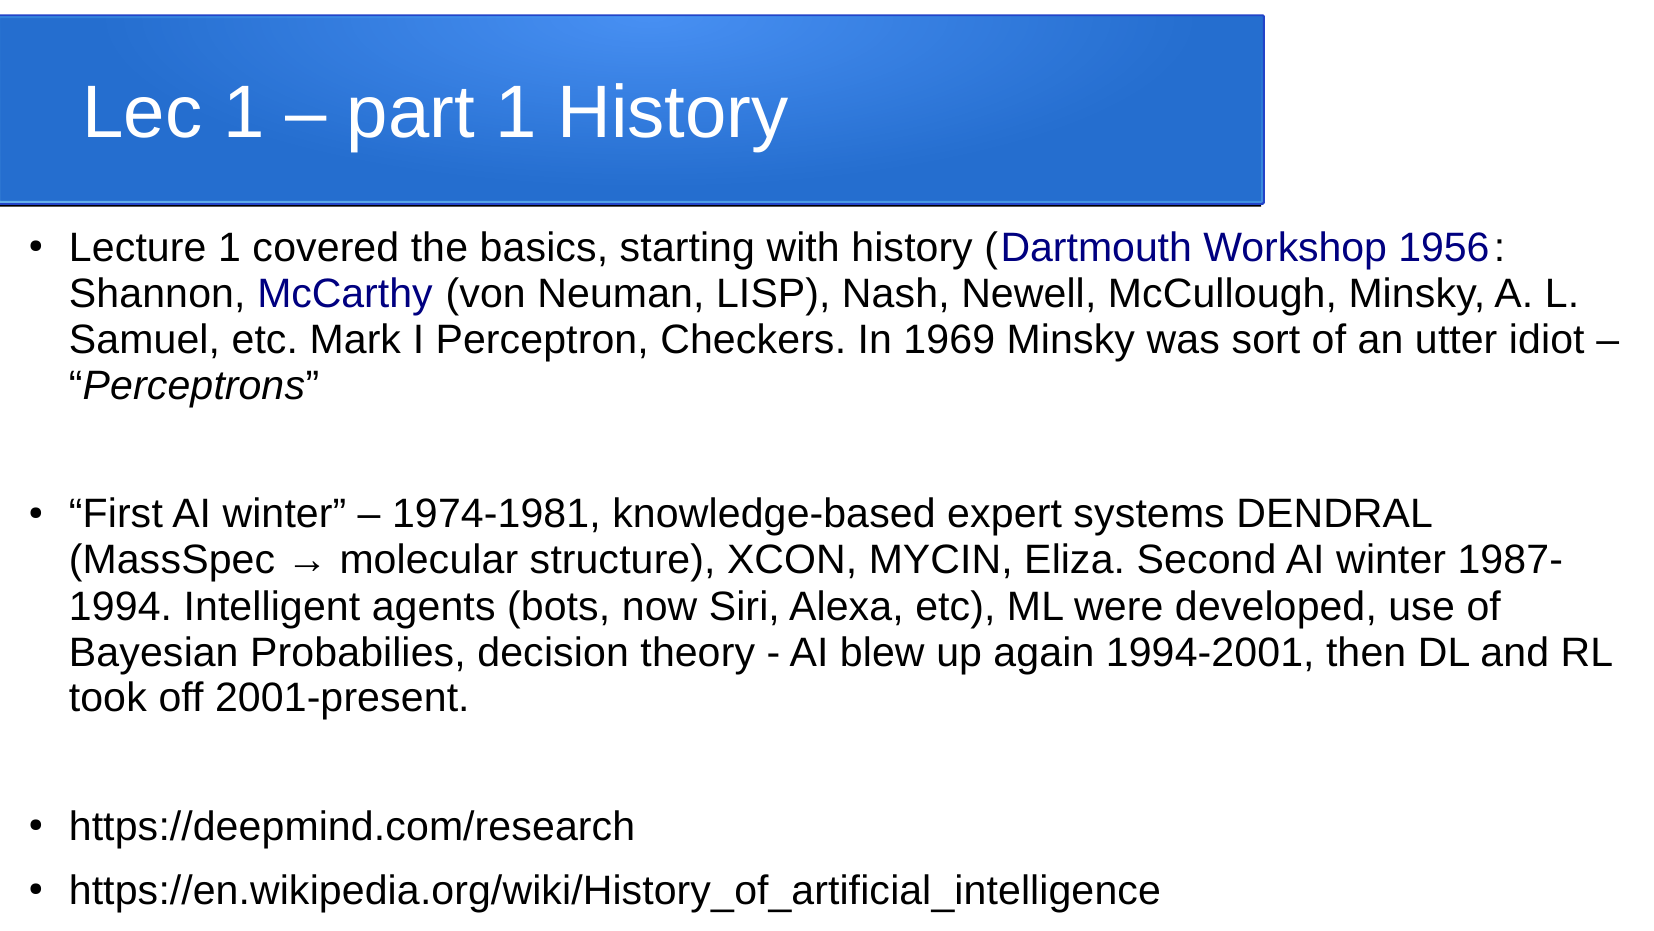

# Lec 1 – part 1 History
Lecture 1 covered the basics, starting with history (Dartmouth Workshop 1956: Shannon, McCarthy (von Neuman, LISP), Nash, Newell, McCullough, Minsky, A. L. Samuel, etc. Mark I Perceptron, Checkers. In 1969 Minsky was sort of an utter idiot – “Perceptrons”
“First AI winter” – 1974-1981, knowledge-based expert systems DENDRAL (MassSpec → molecular structure), XCON, MYCIN, Eliza. Second AI winter 1987-1994. Intelligent agents (bots, now Siri, Alexa, etc), ML were developed, use of Bayesian Probabilies, decision theory - AI blew up again 1994-2001, then DL and RL took off 2001-present.
https://deepmind.com/research
https://en.wikipedia.org/wiki/History_of_artificial_intelligence